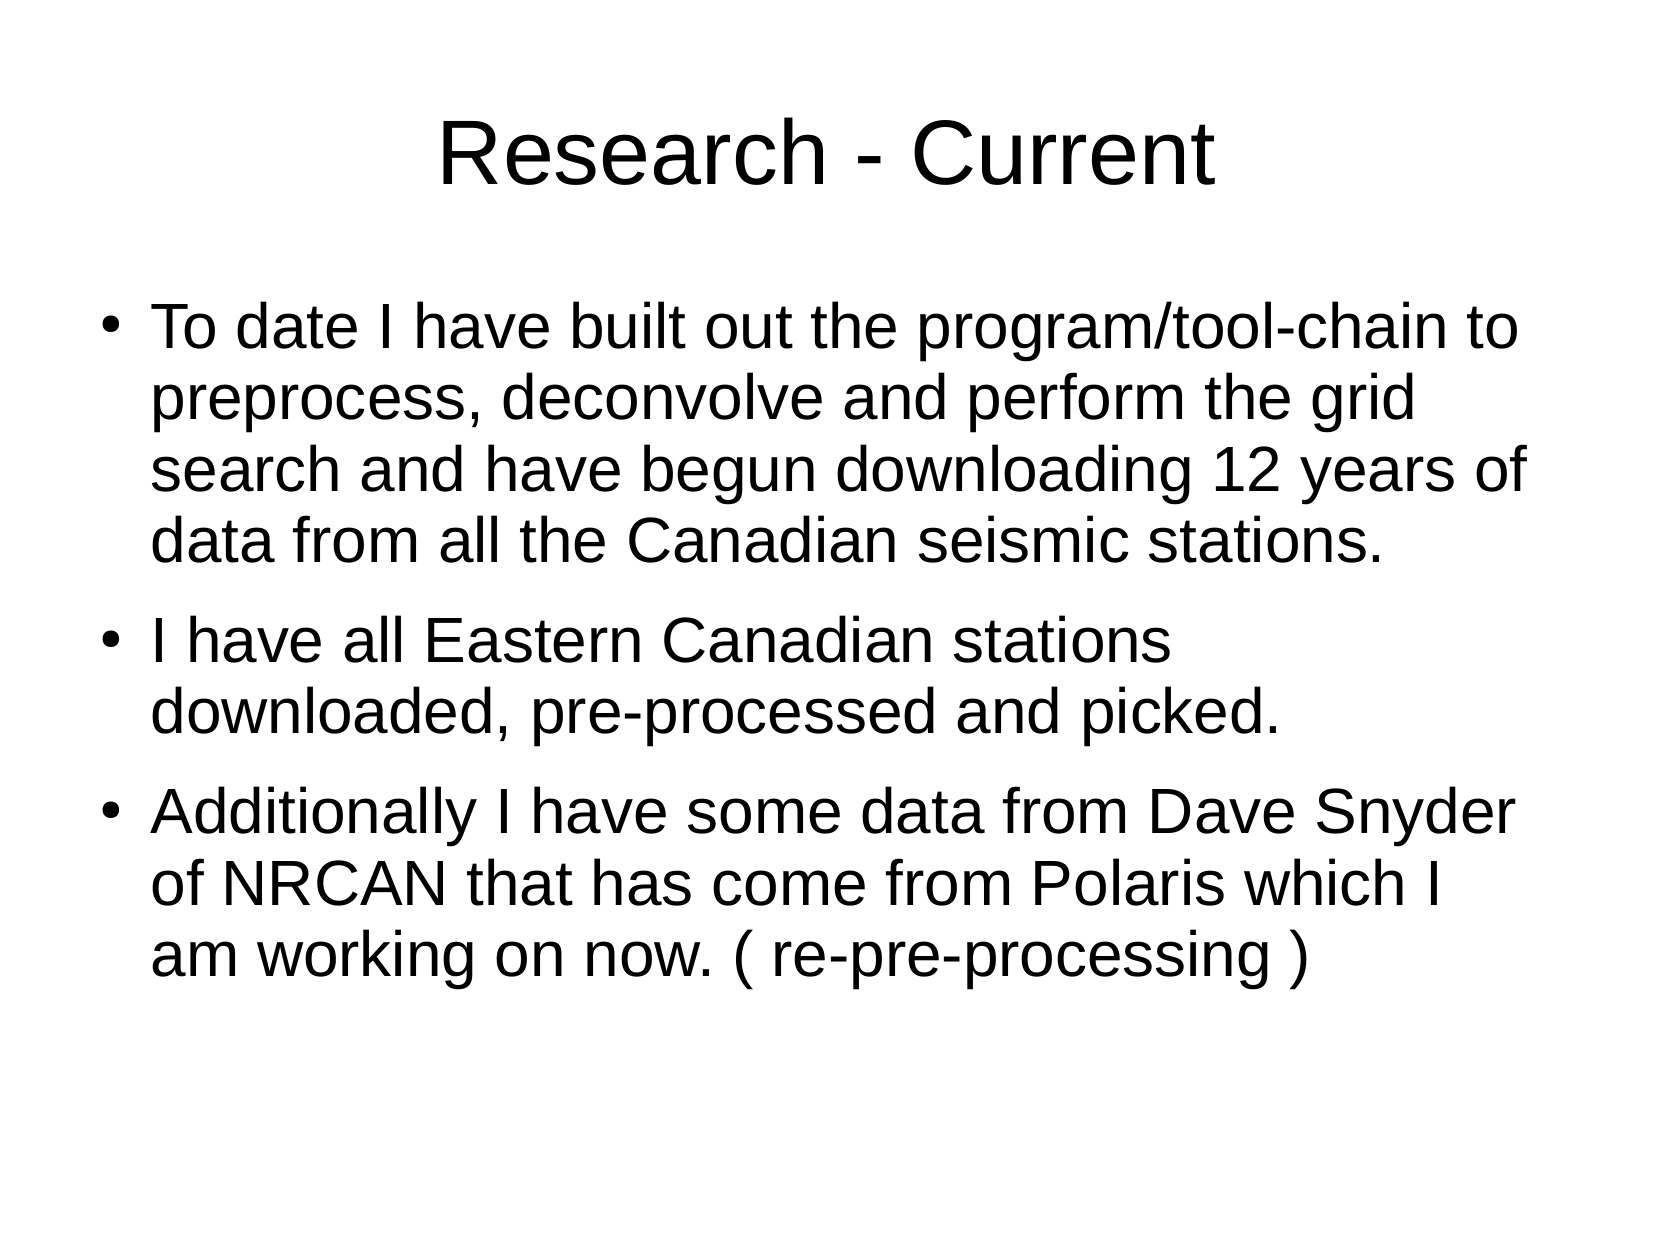

# Research - Current
To date I have built out the program/tool-chain to preprocess, deconvolve and perform the grid search and have begun downloading 12 years of data from all the Canadian seismic stations.
I have all Eastern Canadian stations downloaded, pre-processed and picked.
Additionally I have some data from Dave Snyder of NRCAN that has come from Polaris which I am working on now. ( re-pre-processing )